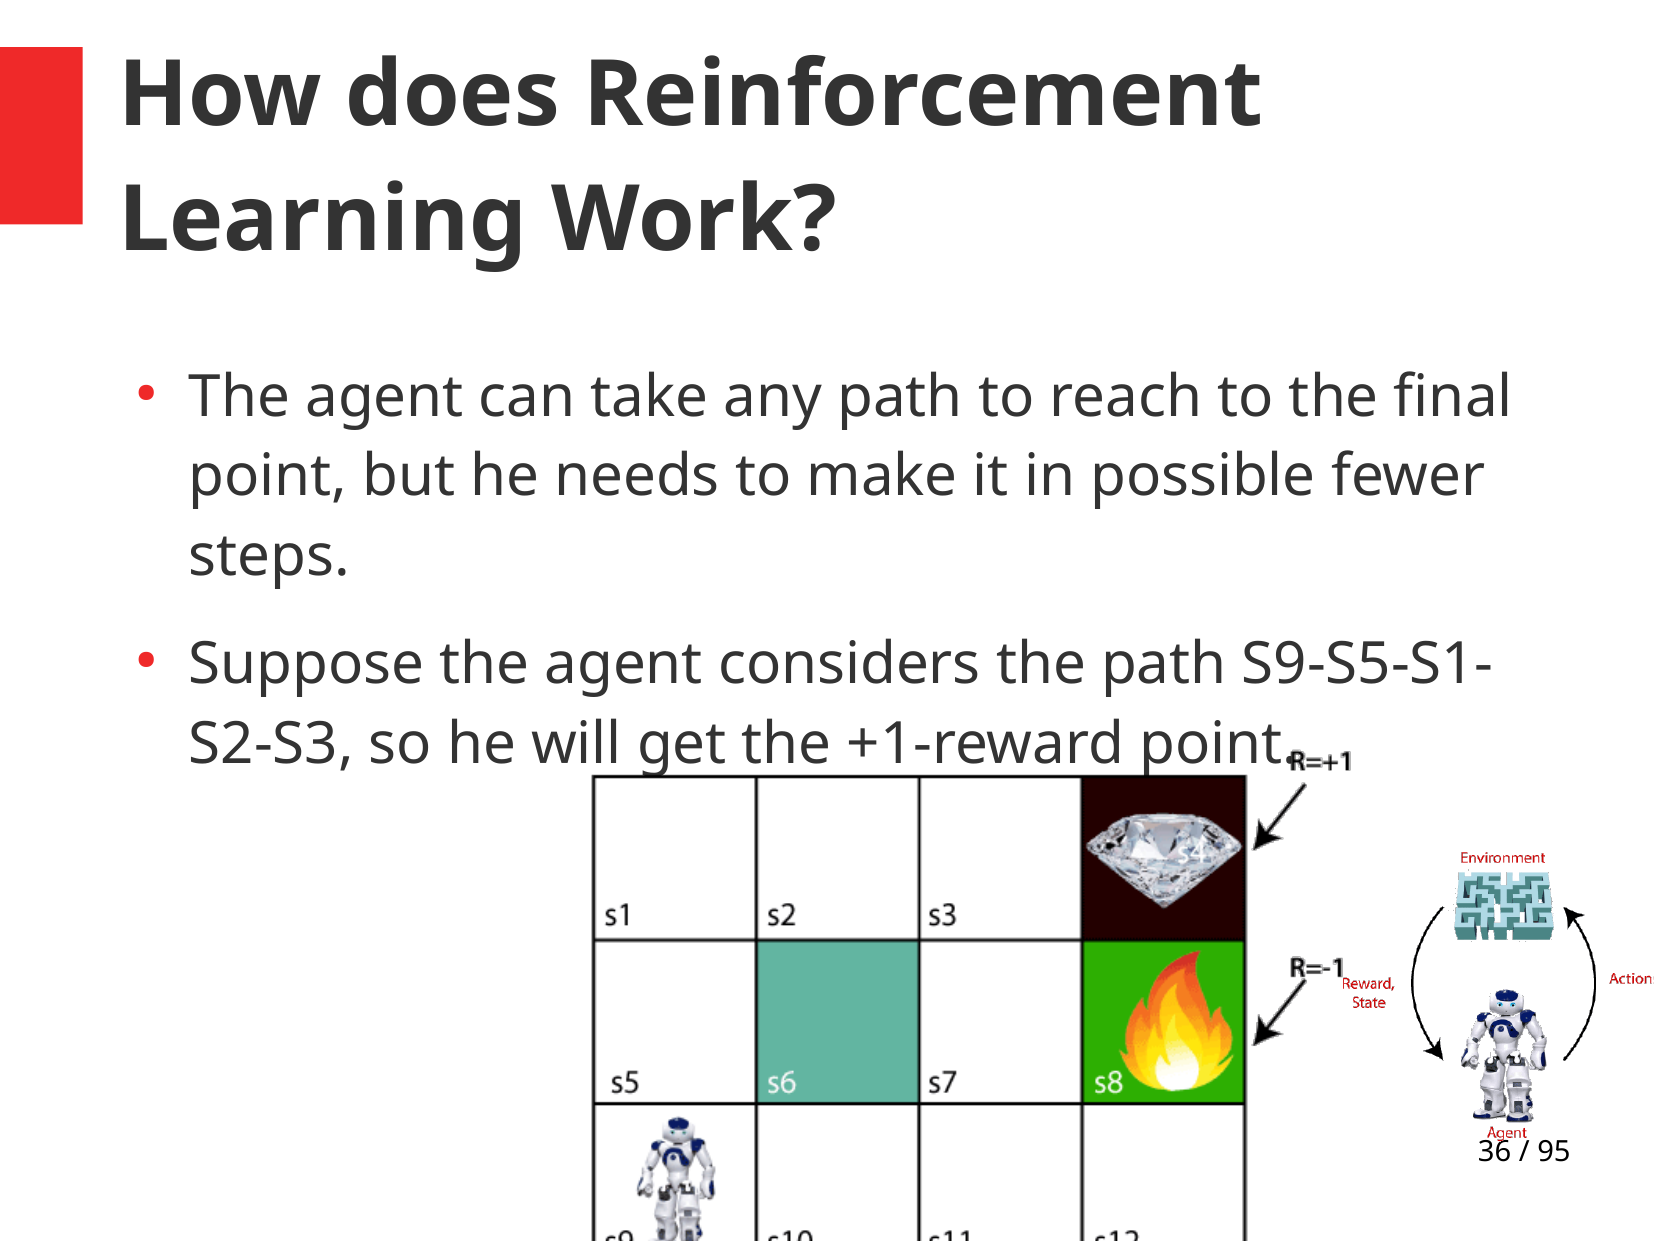

# How does Reinforcement Learning Work?
The agent can take any path to reach to the final point, but he needs to make it in possible fewer steps.
Suppose the agent considers the path S9-S5-S1-S2-S3, so he will get the +1-reward point.
36